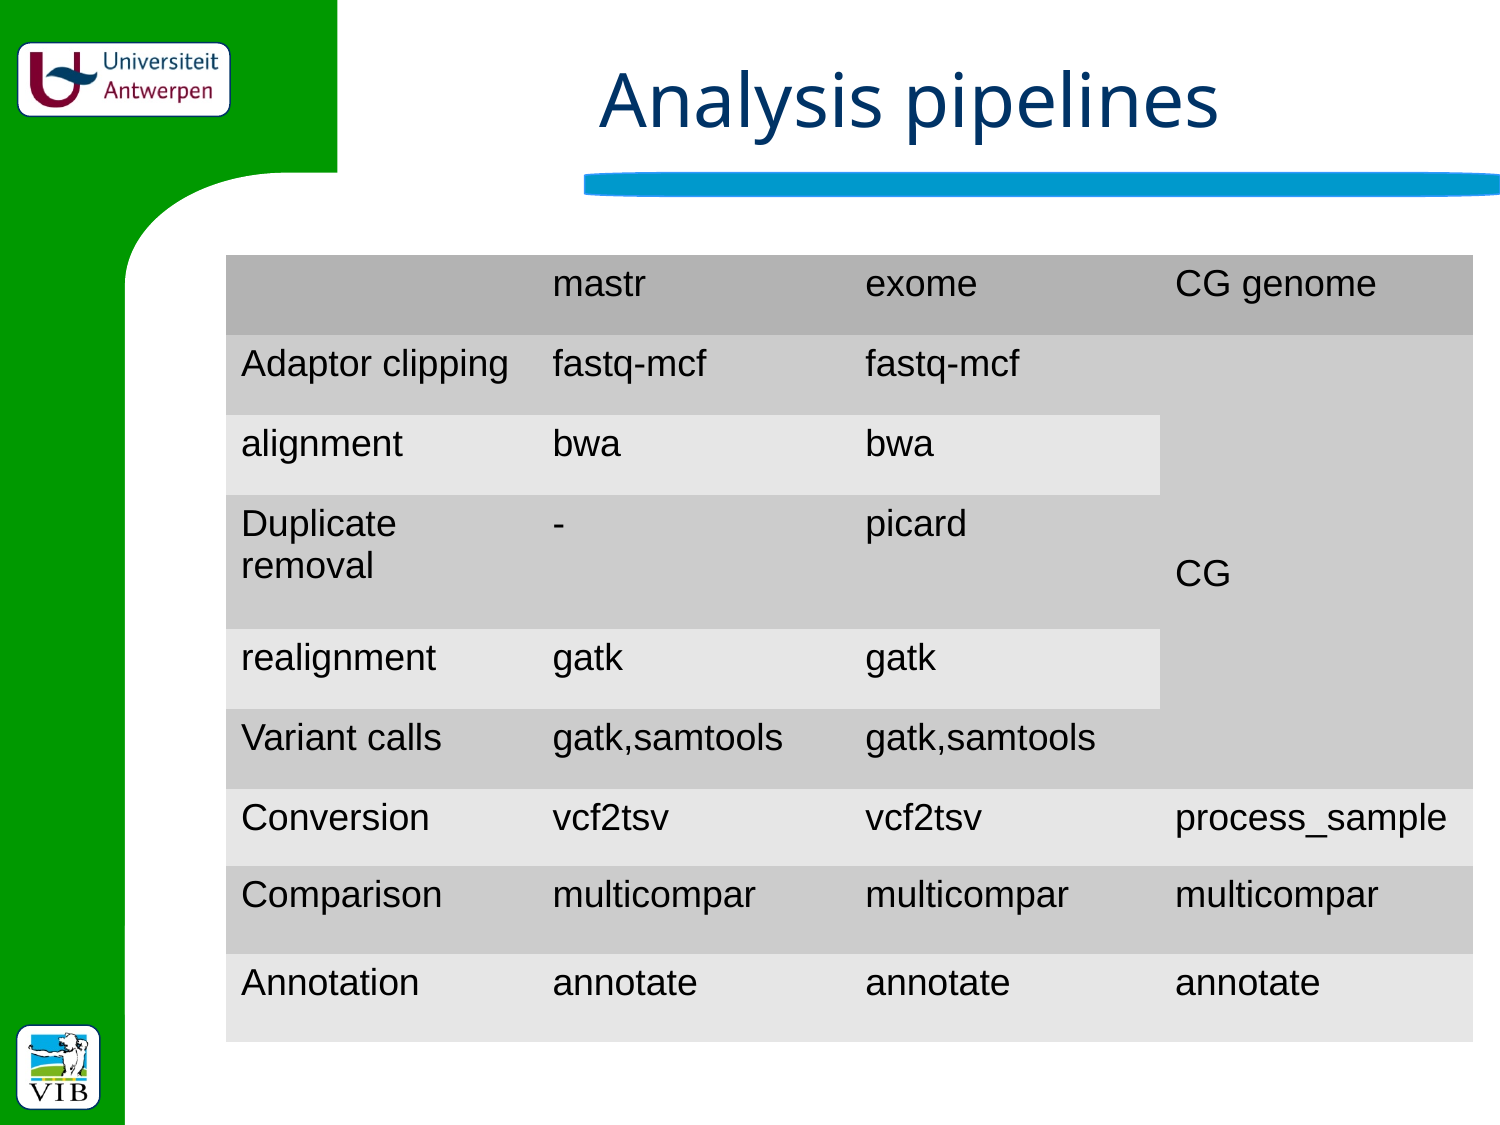

# Analysis pipelines
| | mastr | exome | CG genome |
| --- | --- | --- | --- |
| Adaptor clipping | fastq-mcf | fastq-mcf | CG |
| alignment | bwa | bwa | |
| Duplicate removal | - | picard | |
| realignment | gatk | gatk | |
| Variant calls | gatk,samtools | gatk,samtools | |
| Conversion | vcf2tsv | vcf2tsv | process\_sample |
| Comparison | multicompar | multicompar | multicompar |
| Annotation | annotate | annotate | annotate |